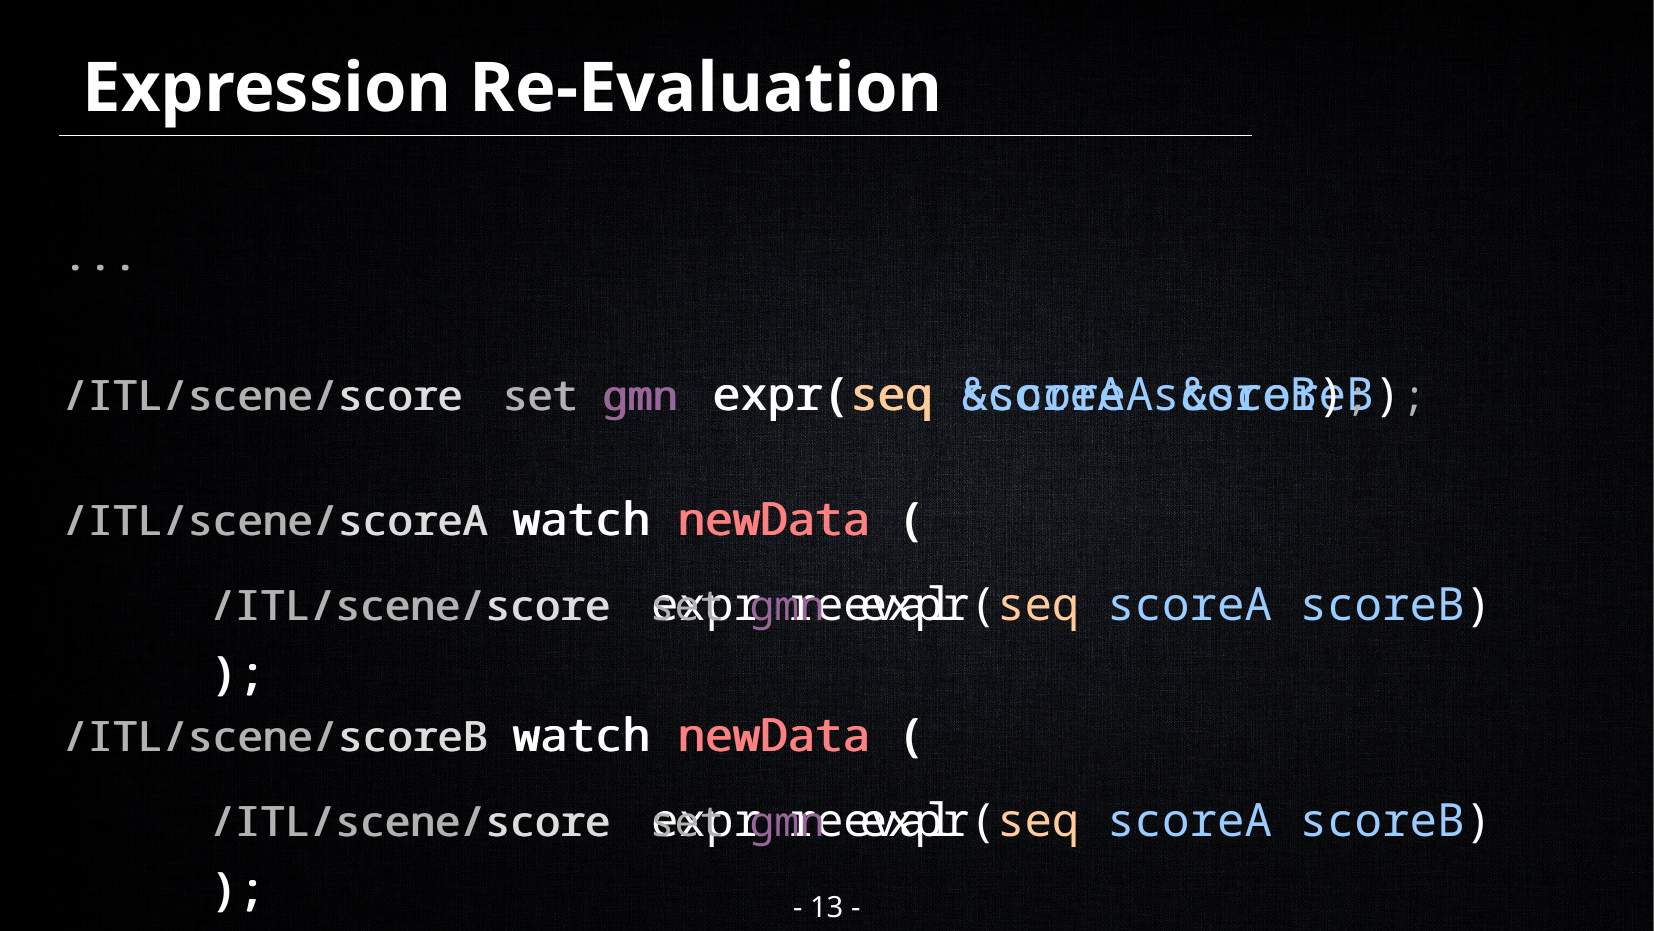

# Expression Re-Evaluation
...
/ITL/scene/score set gmn expr(seq scoreA scoreB);
/ITL/scene/scoreA watch newData (
		/ITL/scene/score set gmn expr(seq scoreA scoreB)
		);
/ITL/scene/scoreB watch newData (
		/ITL/scene/score set gmn expr(seq scoreA scoreB)
		);
...
/ITL/scene/score set gmn expr(seq &scoreA &scoreB);
/ITL/scene/scoreA watch newData (
		/ITL/scene/score expr reeval
		);
/ITL/scene/scoreB watch newData (
		/ITL/scene/score expr reeval
		);
13